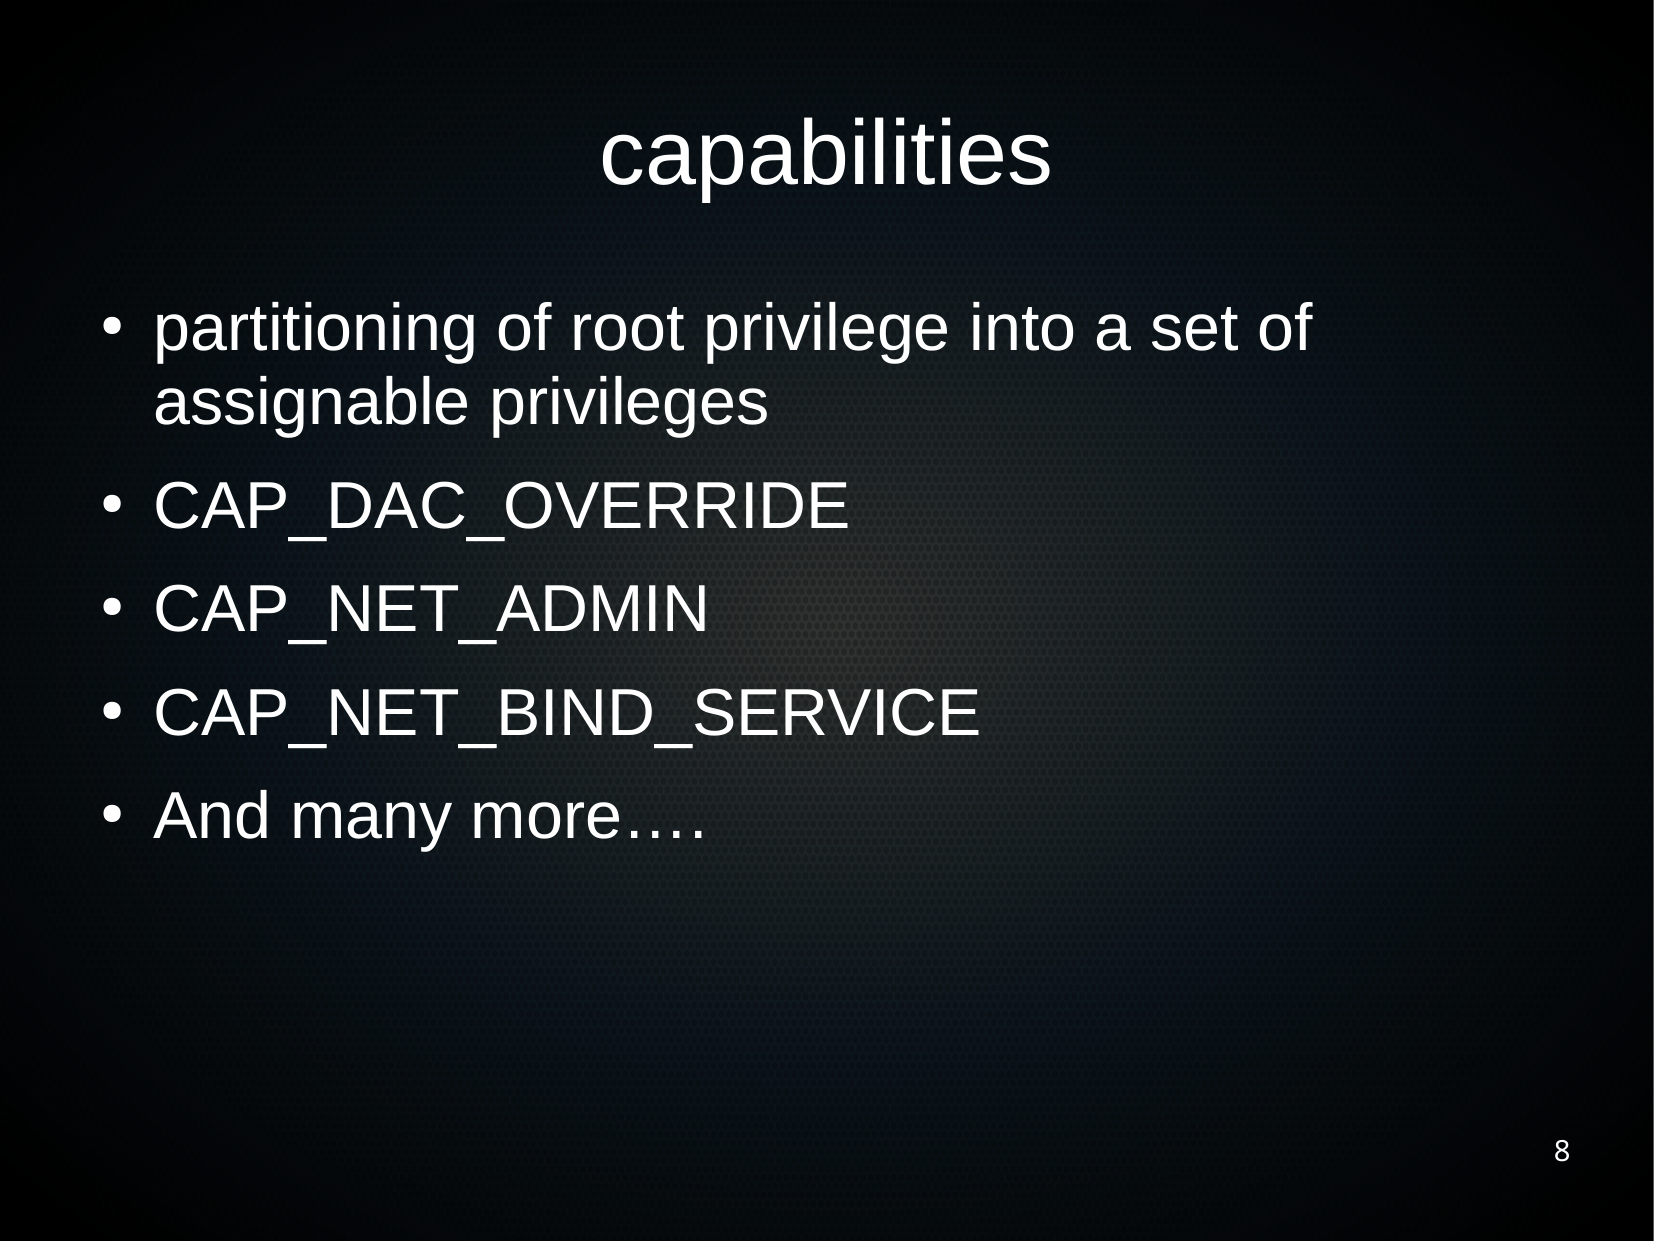

# capabilities
partitioning of root privilege into a set of assignable privileges
CAP_DAC_OVERRIDE
CAP_NET_ADMIN
CAP_NET_BIND_SERVICE
And many more….
8